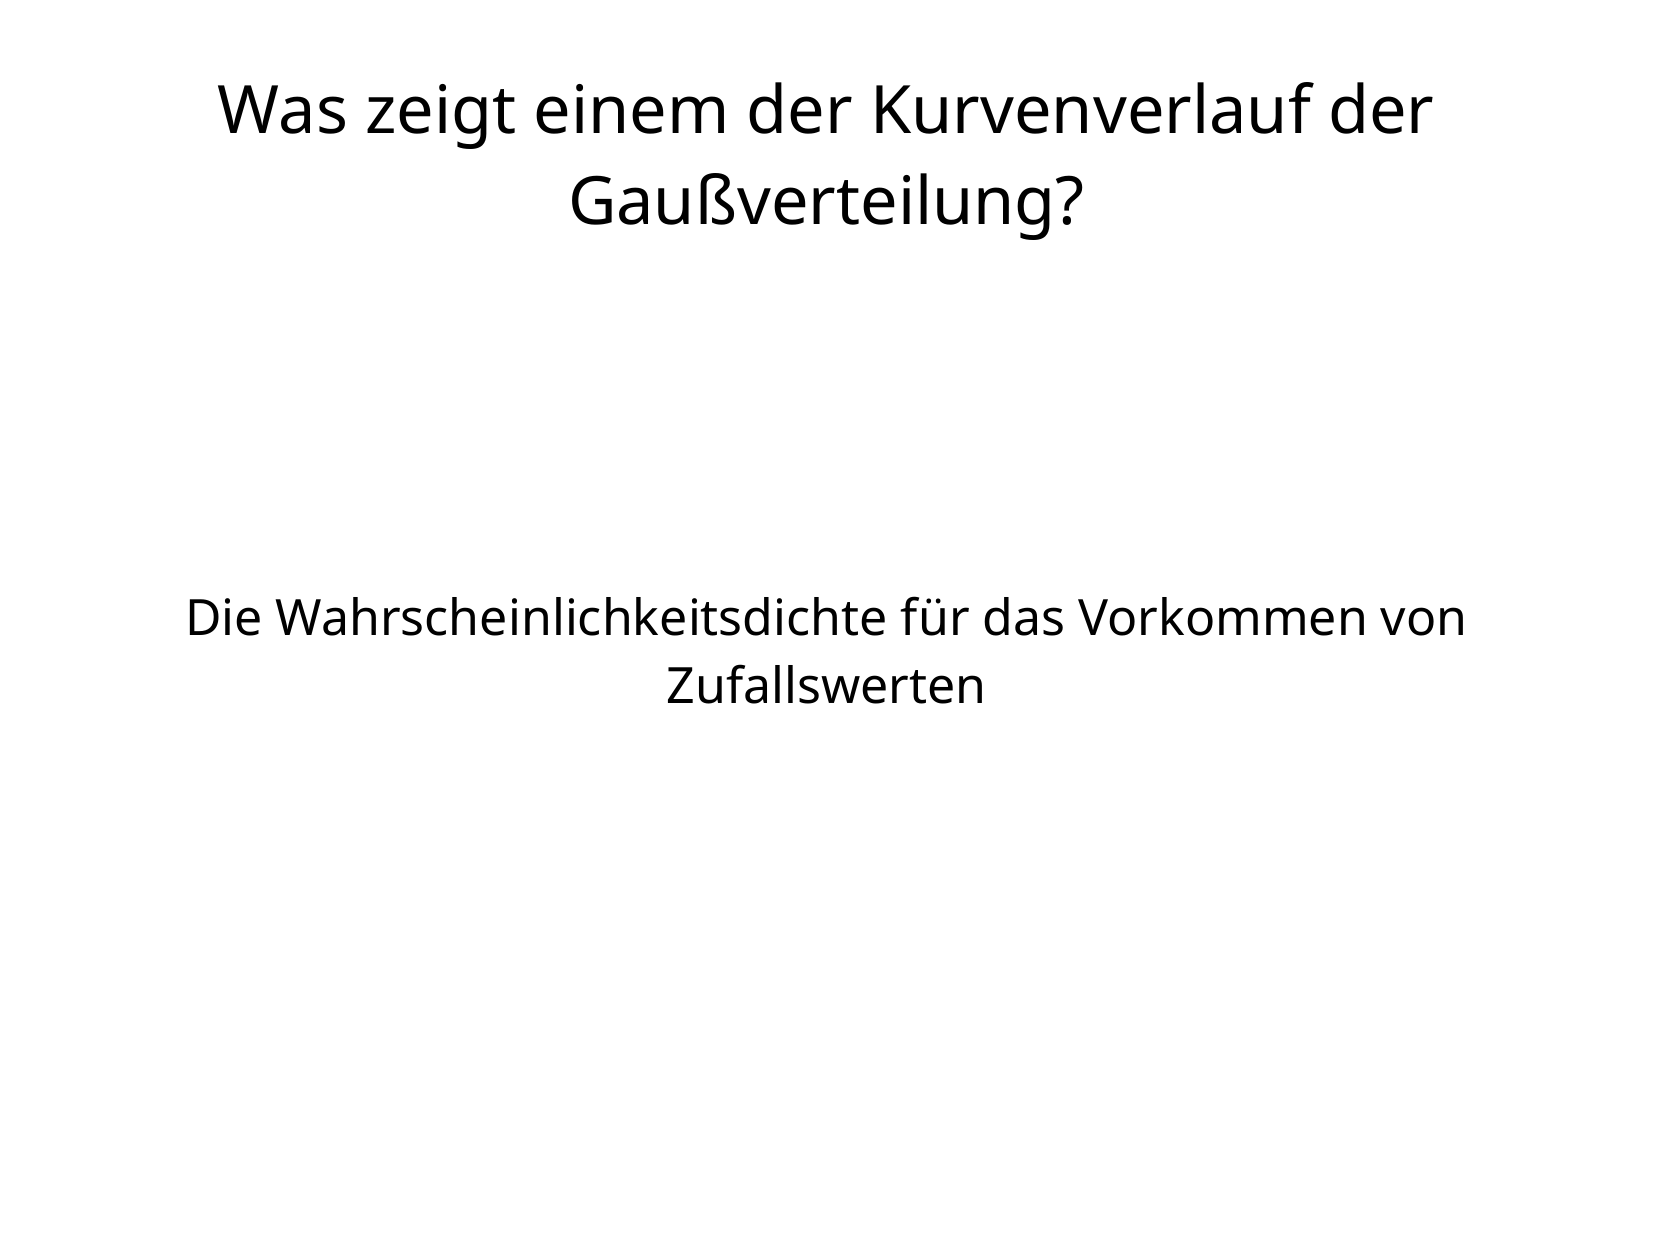

# Was zeigt einem der Kurvenverlauf der Gaußverteilung?
Die Wahrscheinlichkeitsdichte für das Vorkommen von Zufallswerten